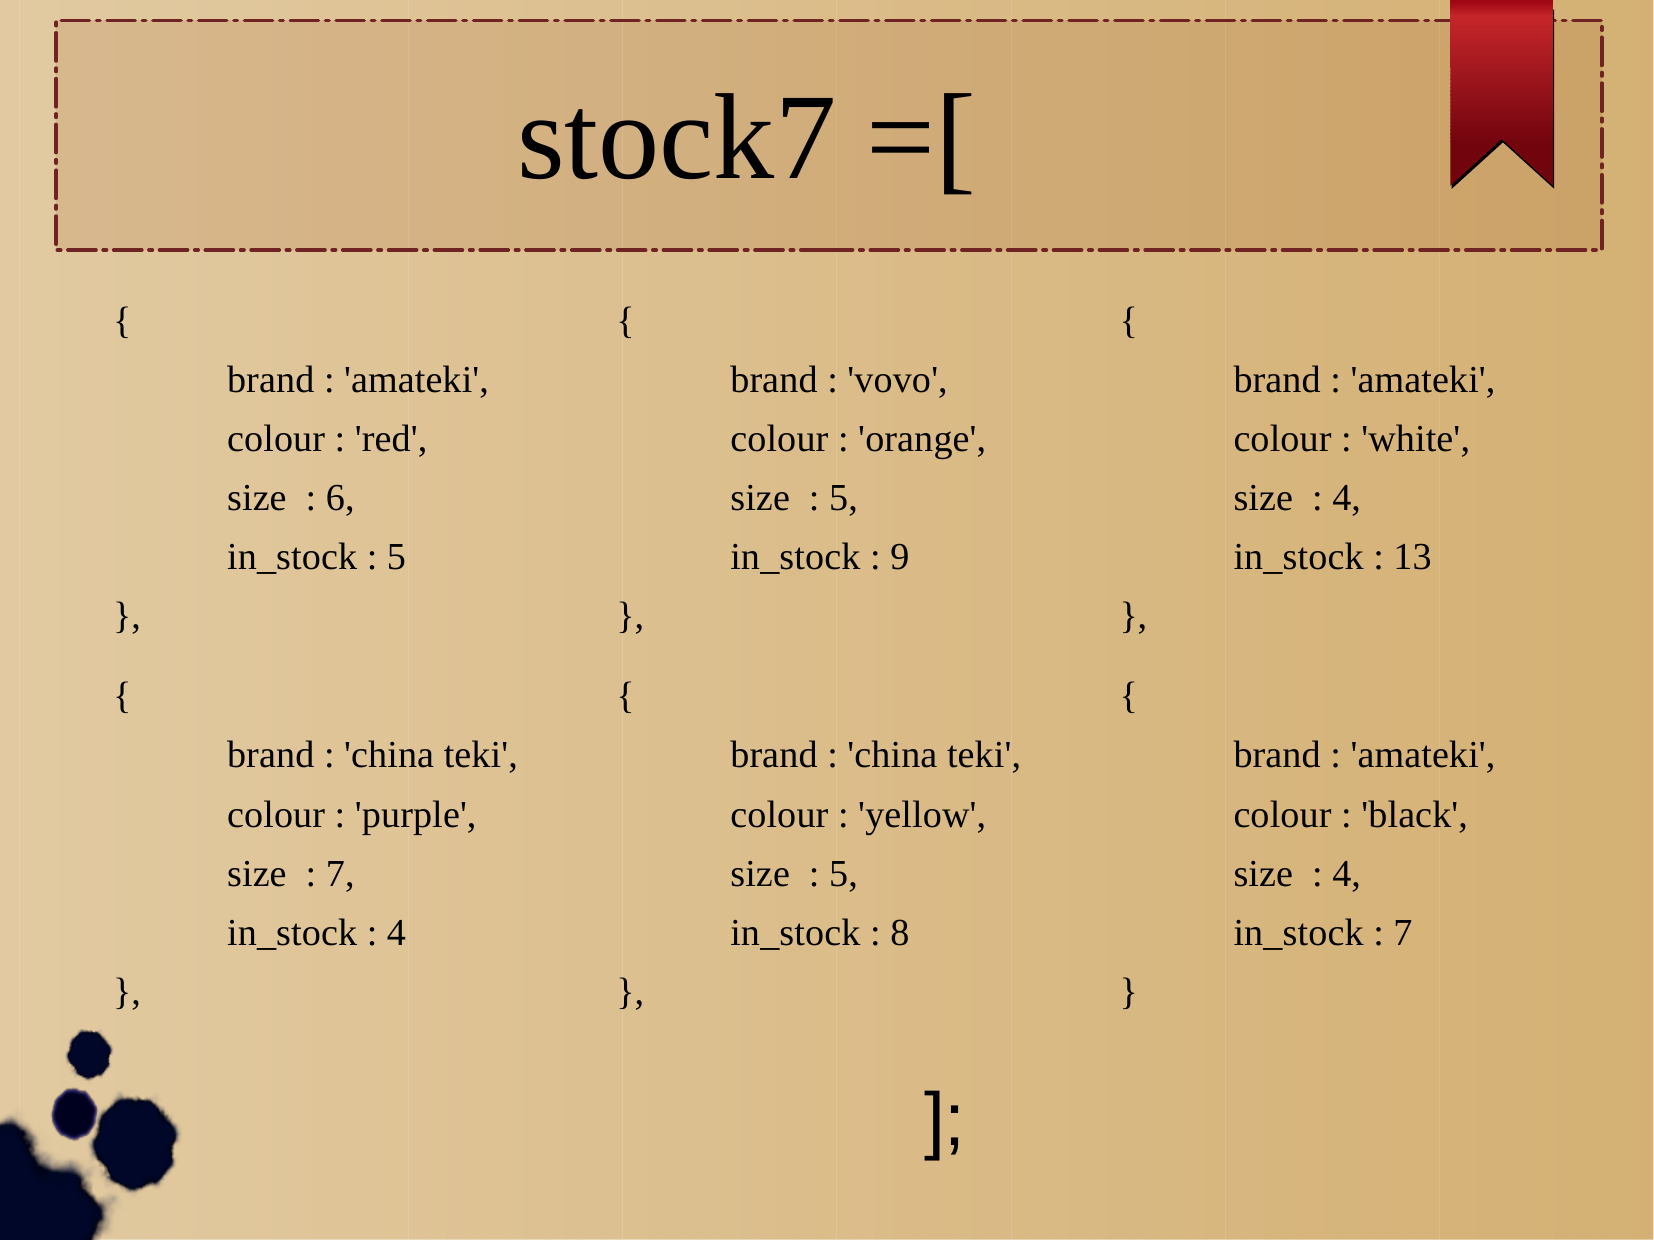

# stock7 =[
{
 brand : 'amateki',
 colour : 'red',
 size : 6,
 in_stock : 5
},
{
 brand : 'vovo',
 colour : 'orange',
 size : 5,
 in_stock : 9
},
{
 brand : 'amateki',
 colour : 'white',
 size : 4,
 in_stock : 13
},
{
 brand : 'china teki',
 colour : 'purple',
 size : 7,
 in_stock : 4
},
{
 brand : 'china teki',
 colour : 'yellow',
 size : 5,
 in_stock : 8
},
{
 brand : 'amateki',
 colour : 'black',
 size : 4,
 in_stock : 7
}
];